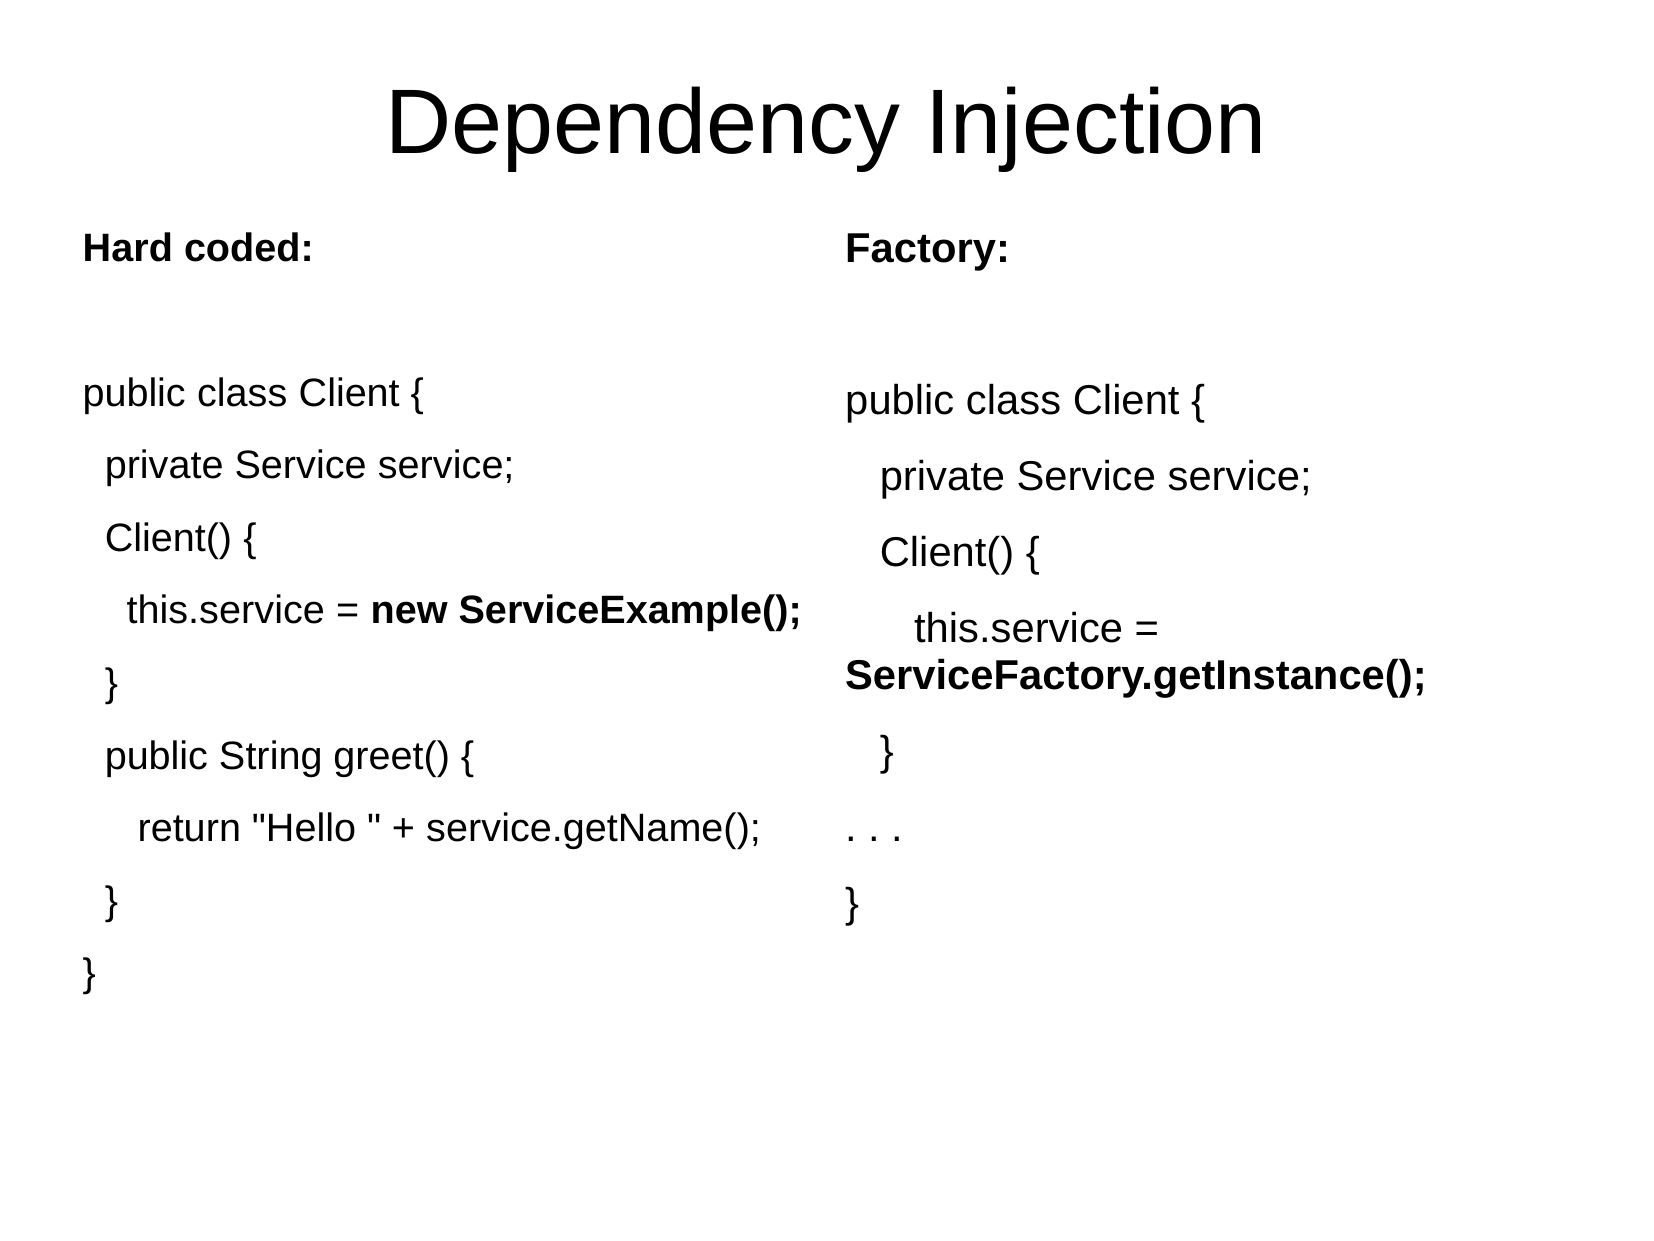

# Dependency Injection
Hard coded:
public class Client {
 private Service service;
 Client() {
 this.service = new ServiceExample();
 }
 public String greet() {
 return "Hello " + service.getName();
 }
}
Factory:
public class Client {
 private Service service;
 Client() {
 this.service = ServiceFactory.getInstance();
 }
. . .
}